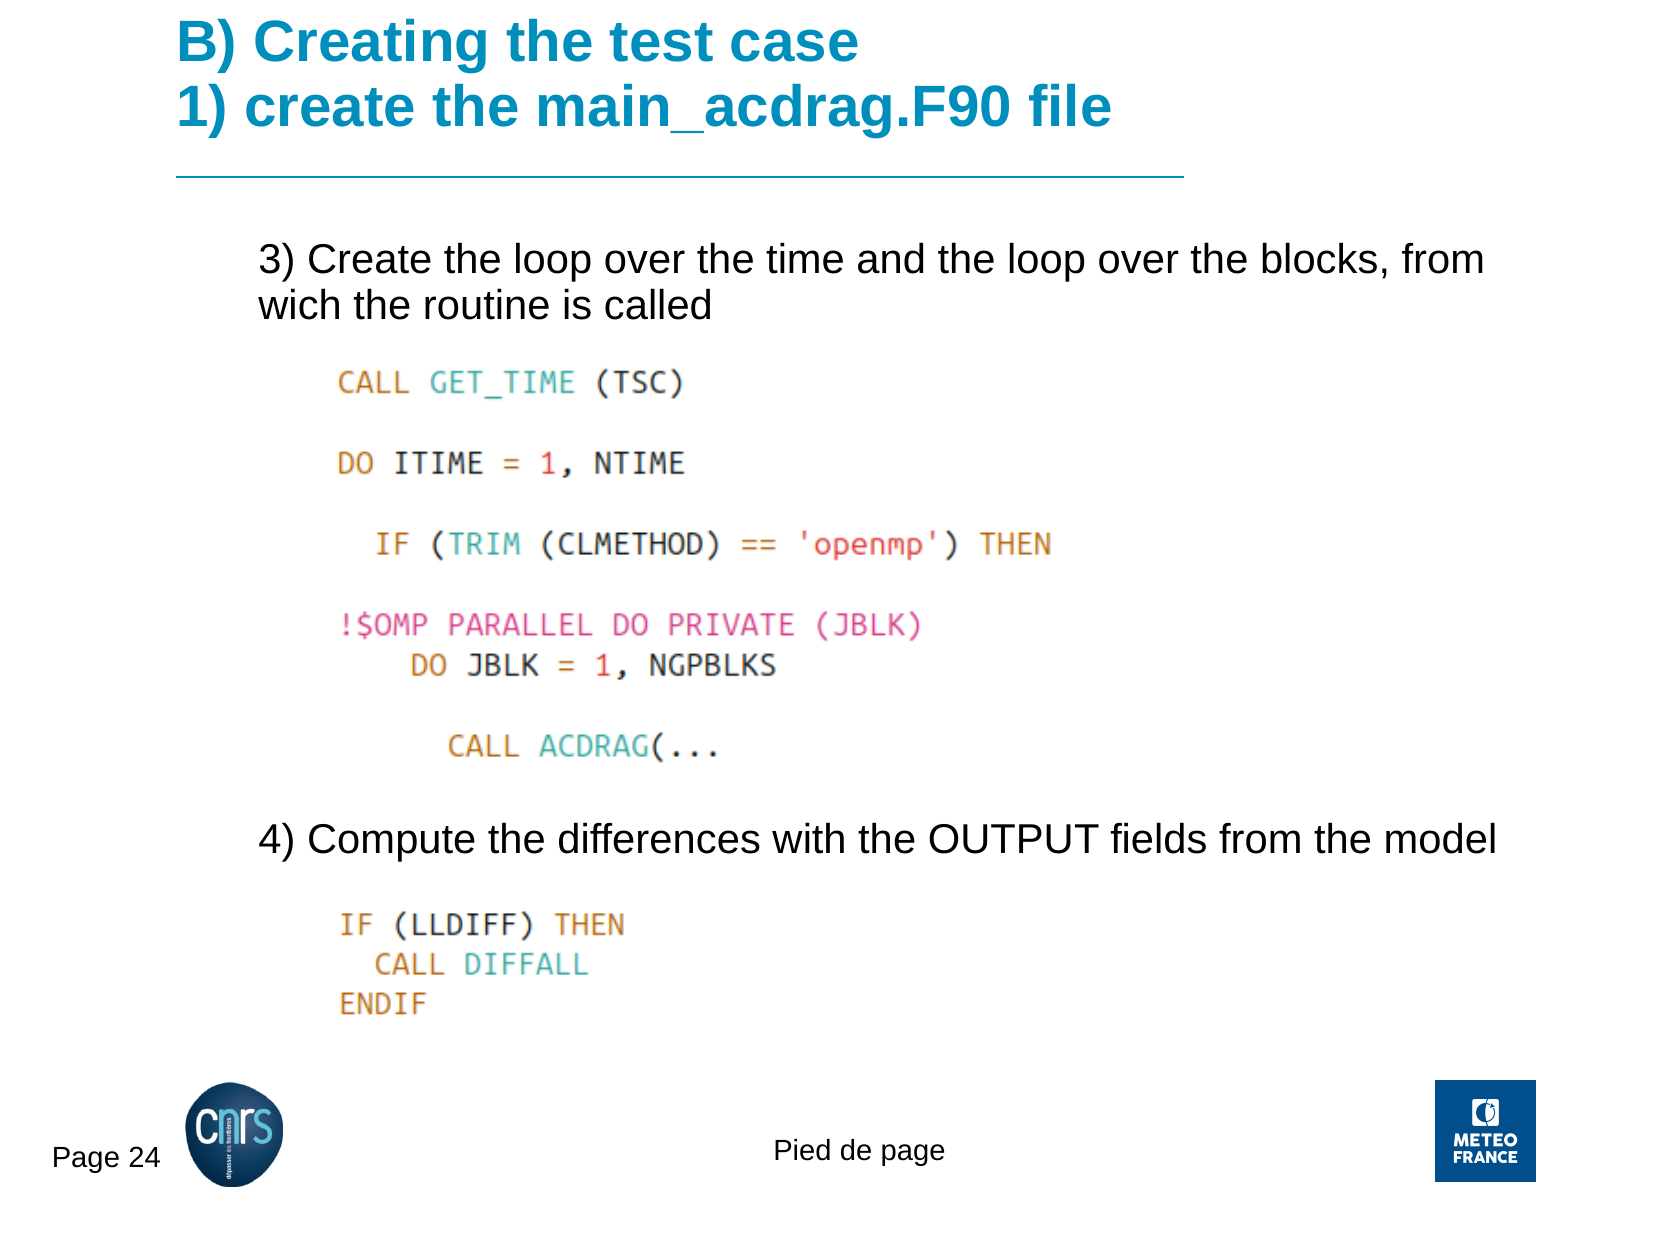

# B) Creating the test case 1) create the main_acdrag.F90 file
3) Create the loop over the time and the loop over the blocks, from wich the routine is called
4) Compute the differences with the OUTPUT fields from the model
Pied de page
24